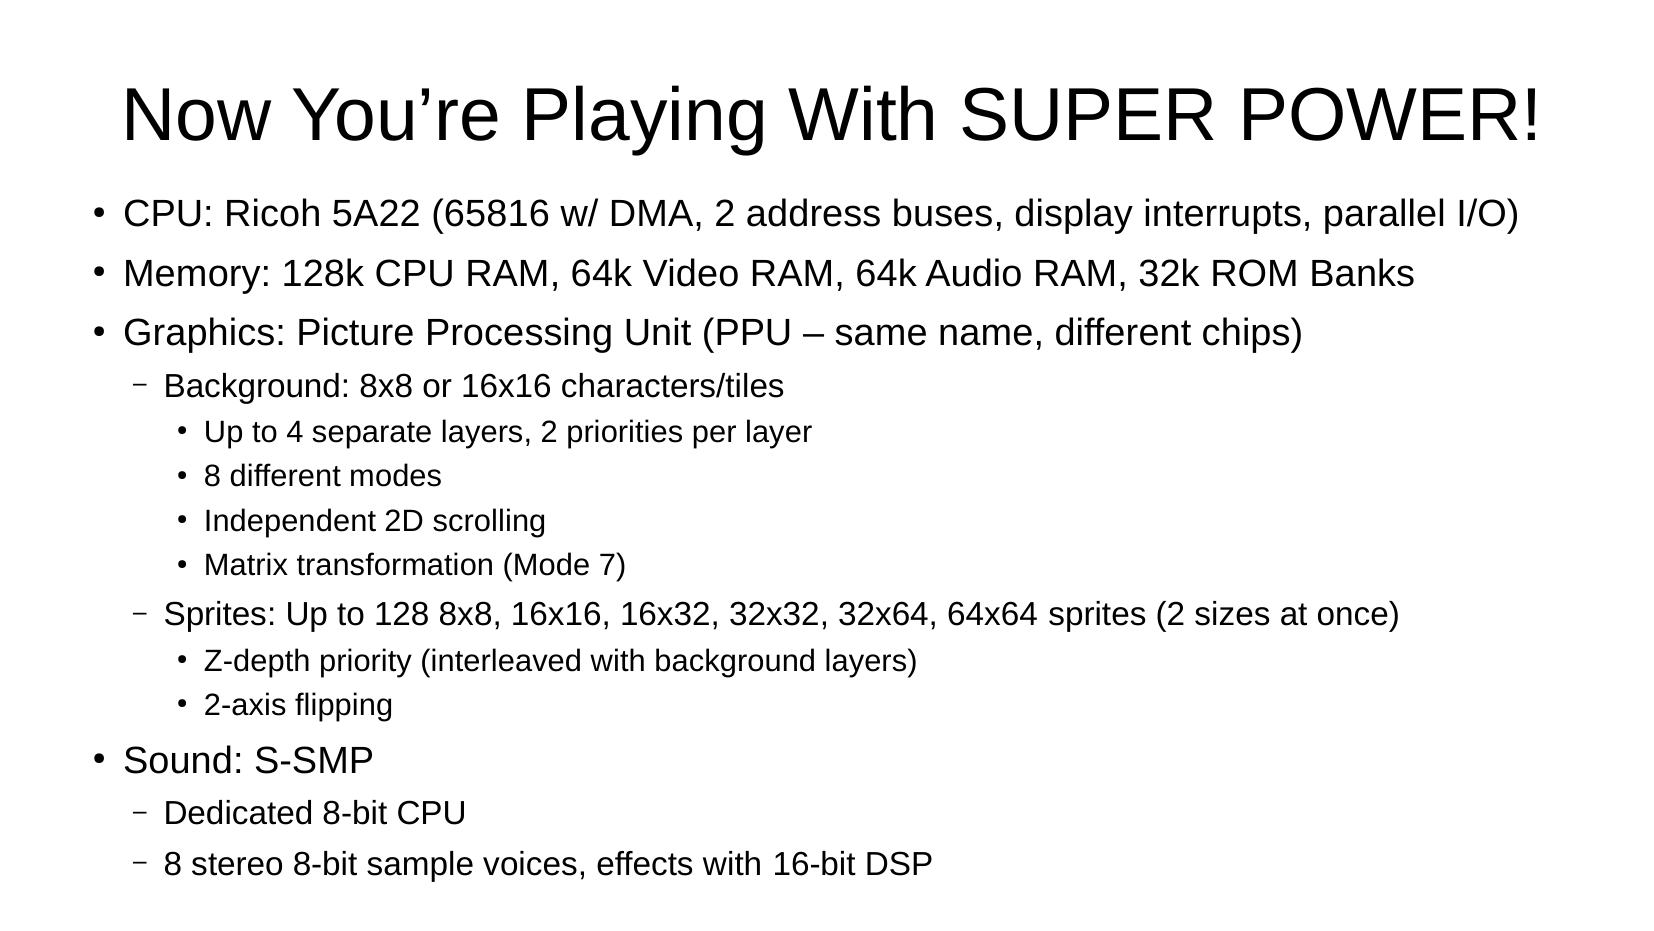

# Now You’re Playing With SUPER POWER!
CPU: Ricoh 5A22 (65816 w/ DMA, 2 address buses, display interrupts, parallel I/O)
Memory: 128k CPU RAM, 64k Video RAM, 64k Audio RAM, 32k ROM Banks
Graphics: Picture Processing Unit (PPU – same name, different chips)
Background: 8x8 or 16x16 characters/tiles
Up to 4 separate layers, 2 priorities per layer
8 different modes
Independent 2D scrolling
Matrix transformation (Mode 7)
Sprites: Up to 128 8x8, 16x16, 16x32, 32x32, 32x64, 64x64 sprites (2 sizes at once)
Z-depth priority (interleaved with background layers)
2-axis flipping
Sound: S-SMP
Dedicated 8-bit CPU
8 stereo 8-bit sample voices, effects with 16-bit DSP